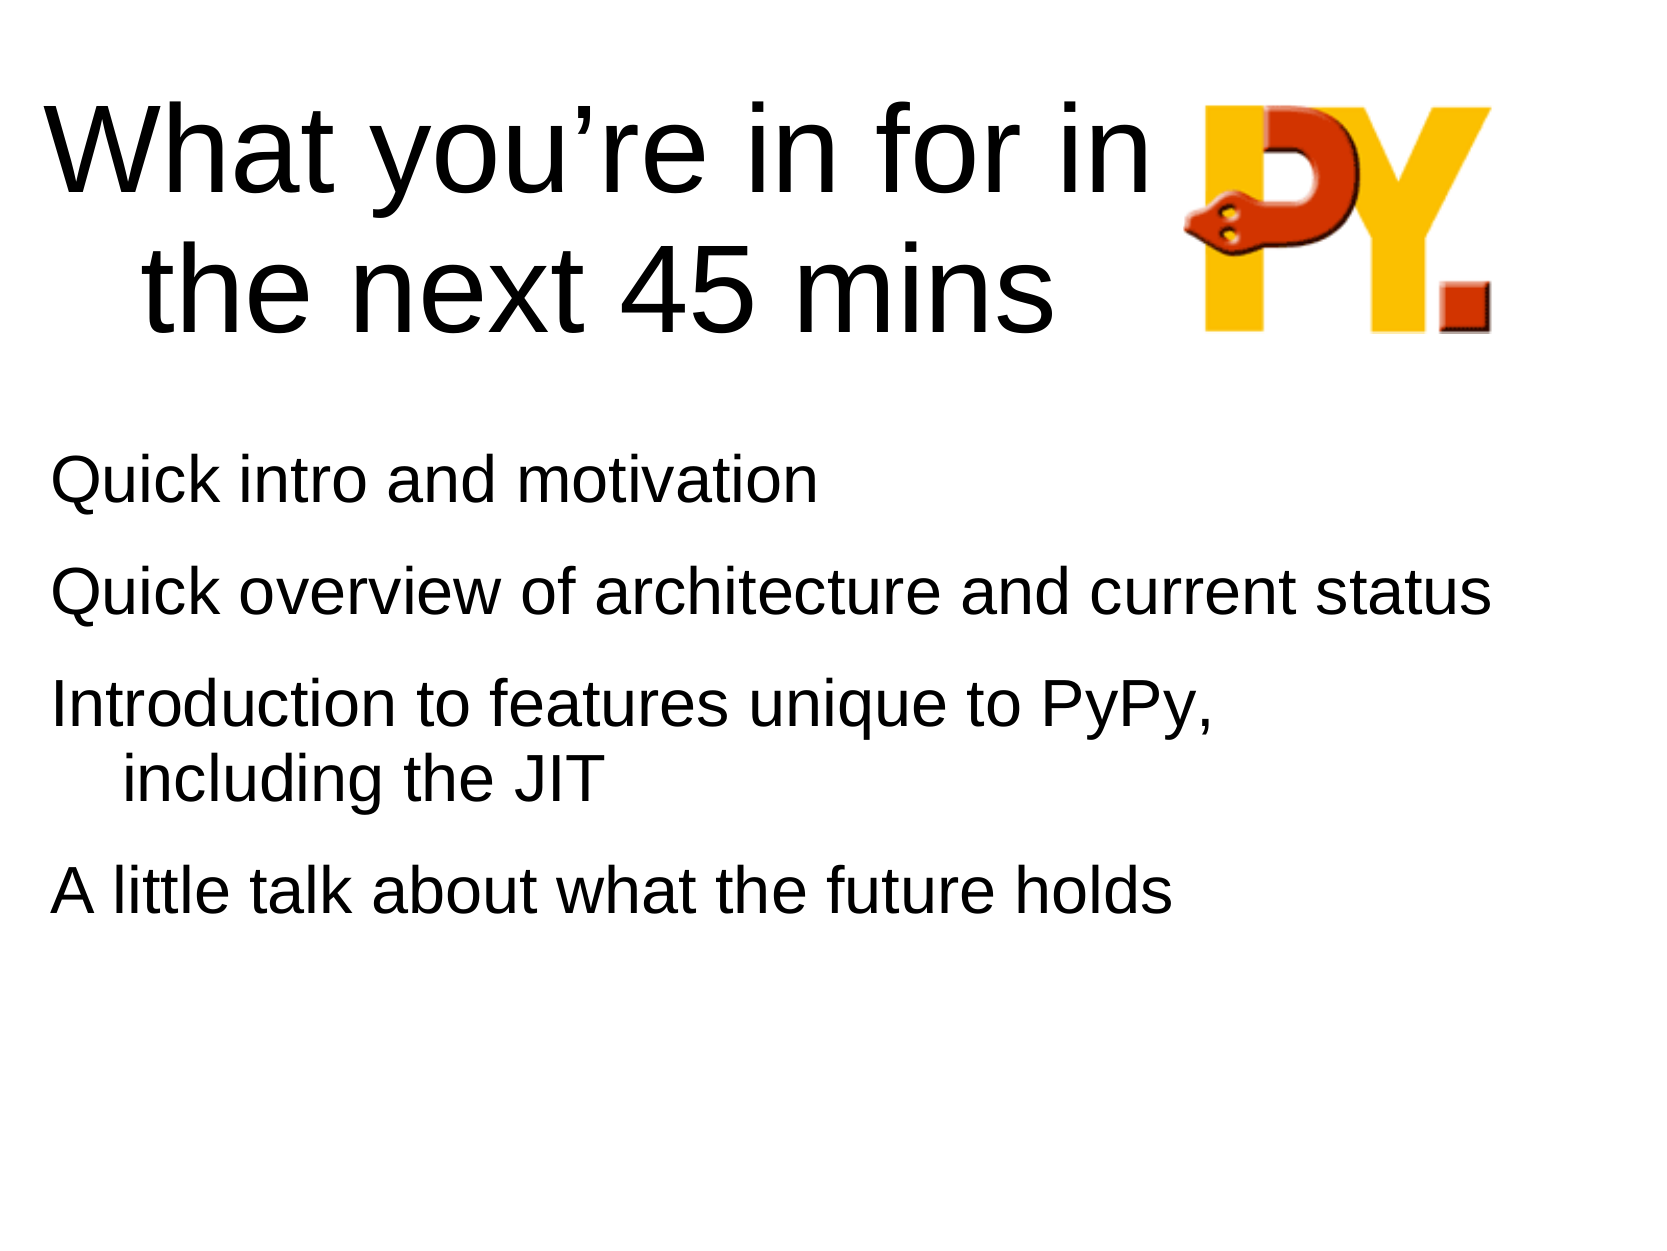

# What you’re in for in the next 45 mins
Quick intro and motivation
Quick overview of architecture and current status
Introduction to features unique to PyPy, including the JIT
A little talk about what the future holds